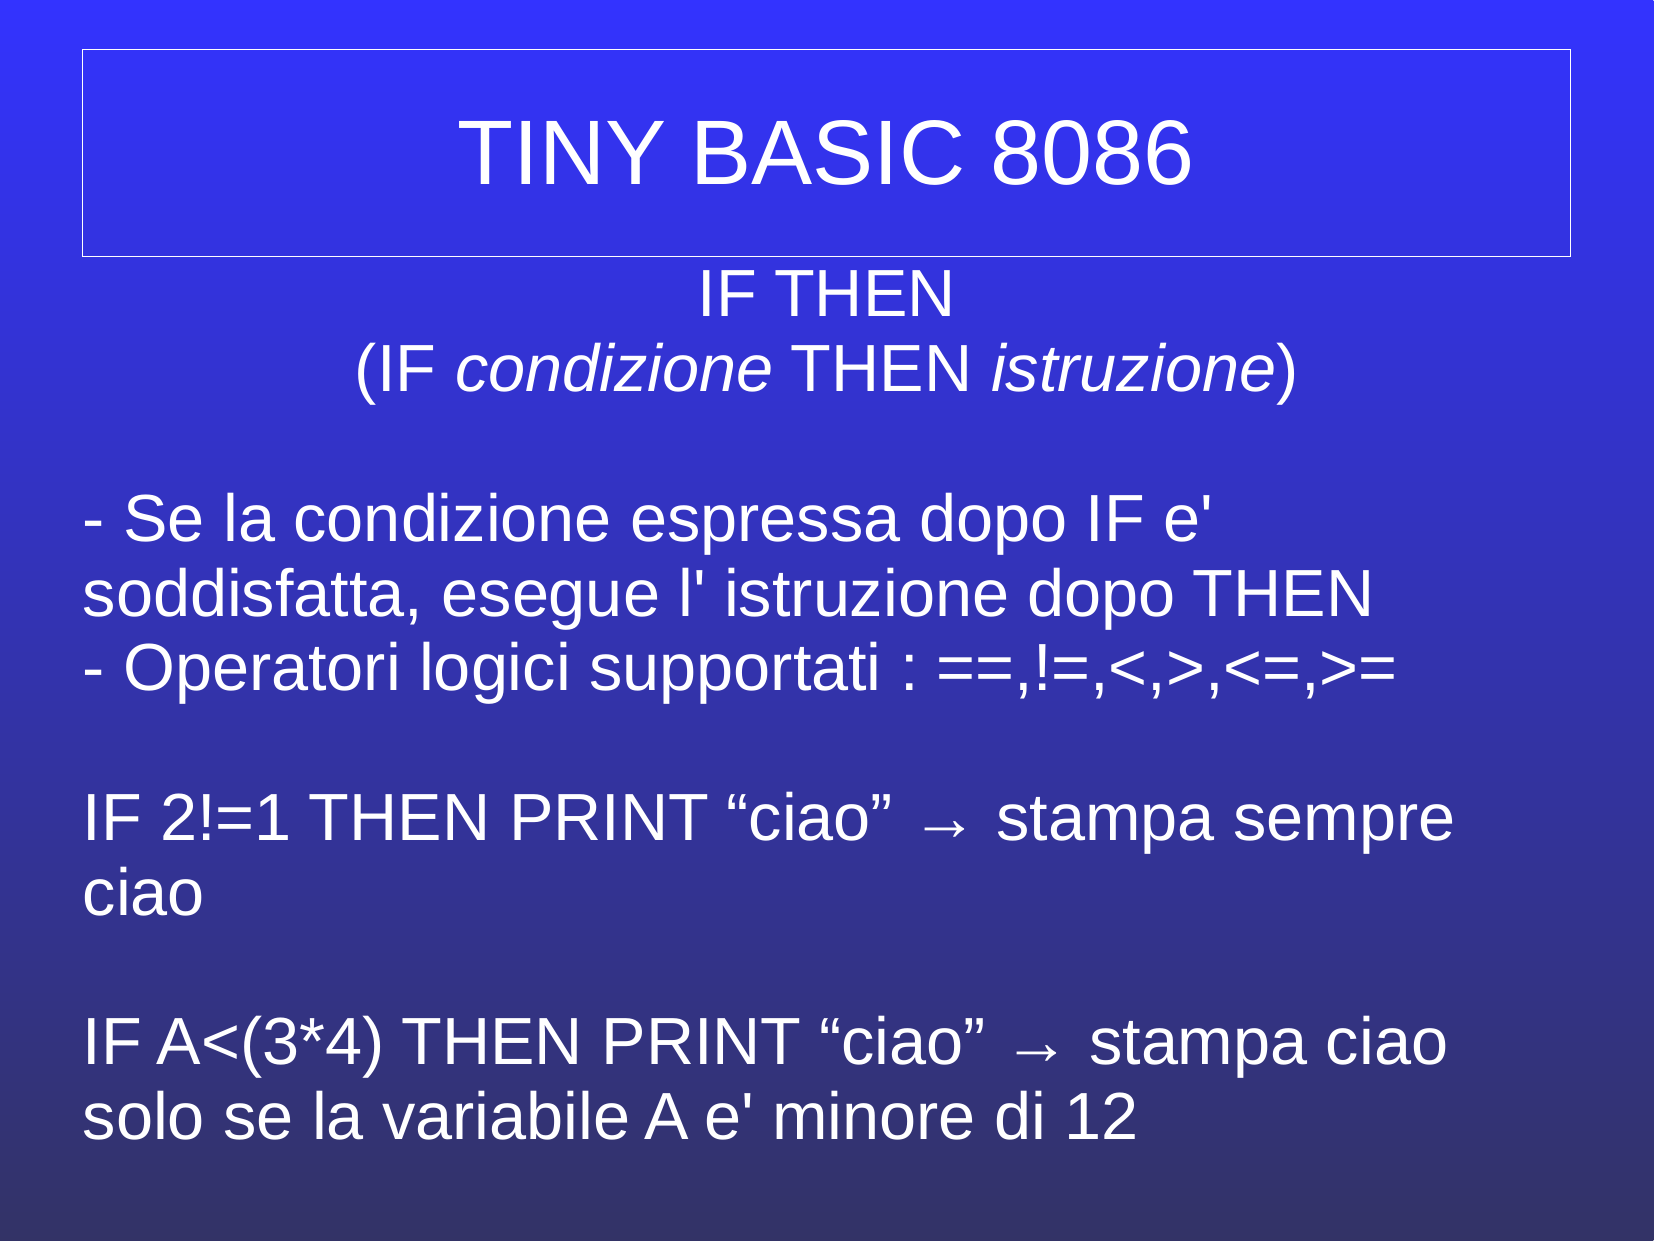

# TINY BASIC 8086
IF THEN
(IF condizione THEN istruzione)
- Se la condizione espressa dopo IF e' soddisfatta, esegue l' istruzione dopo THEN
- Operatori logici supportati : ==,!=,<,>,<=,>=
IF 2!=1 THEN PRINT “ciao” → stampa sempre ciao
IF A<(3*4) THEN PRINT “ciao” → stampa ciao solo se la variabile A e' minore di 12